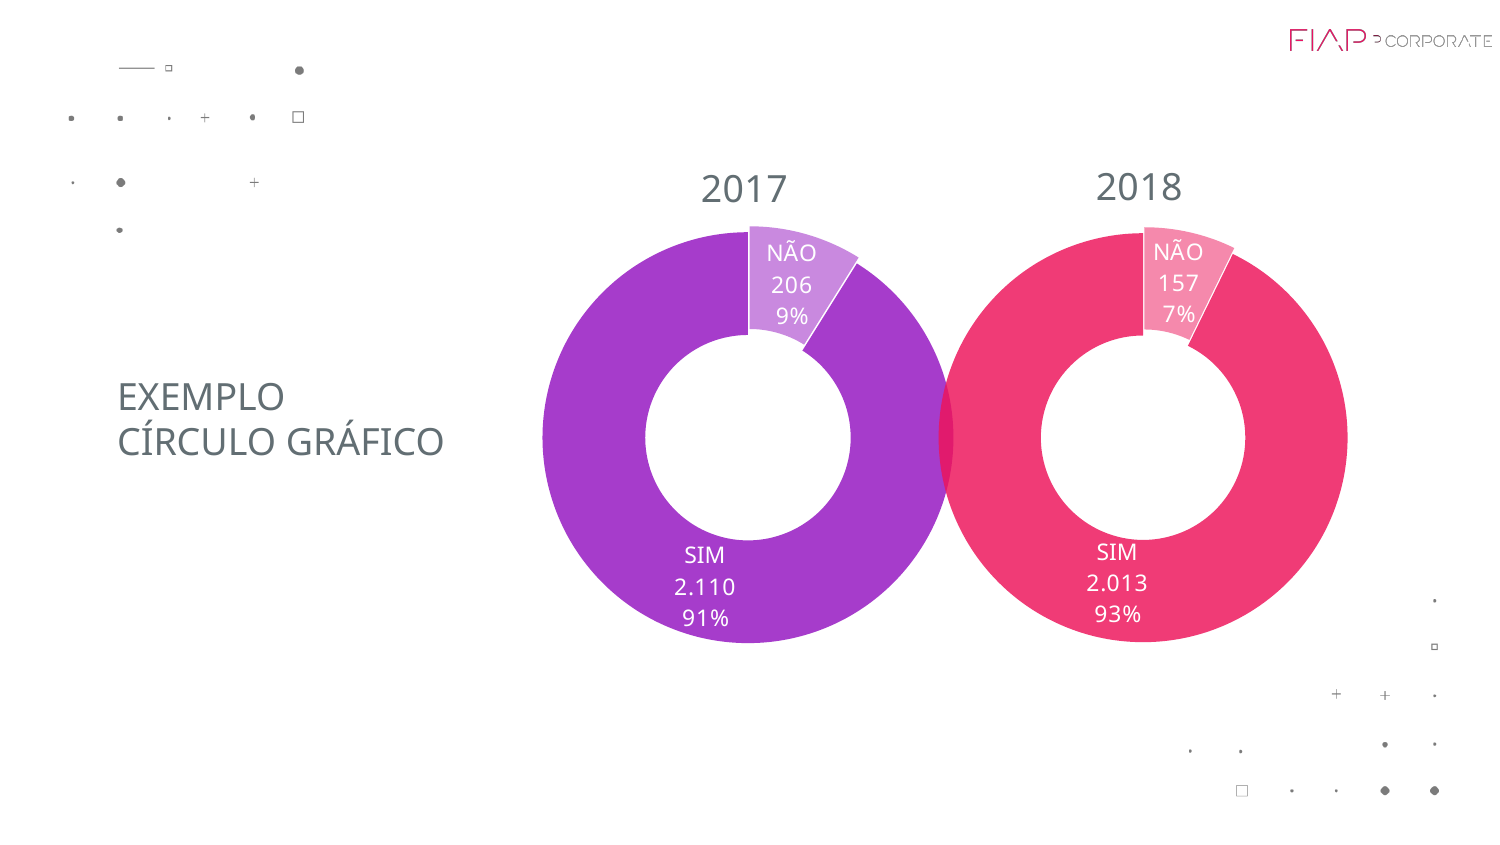

### Chart: 2017
| Category | Série 1 |
|---|---|
| NÃO | 206.0 |
| SIM | 2110.0 |
### Chart: 2018
| Category | Série 1 |
|---|---|
| NÃO | 157.0 |
| SIM | 2013.0 |EXEMPLO
CÍRCULO GRÁFICO